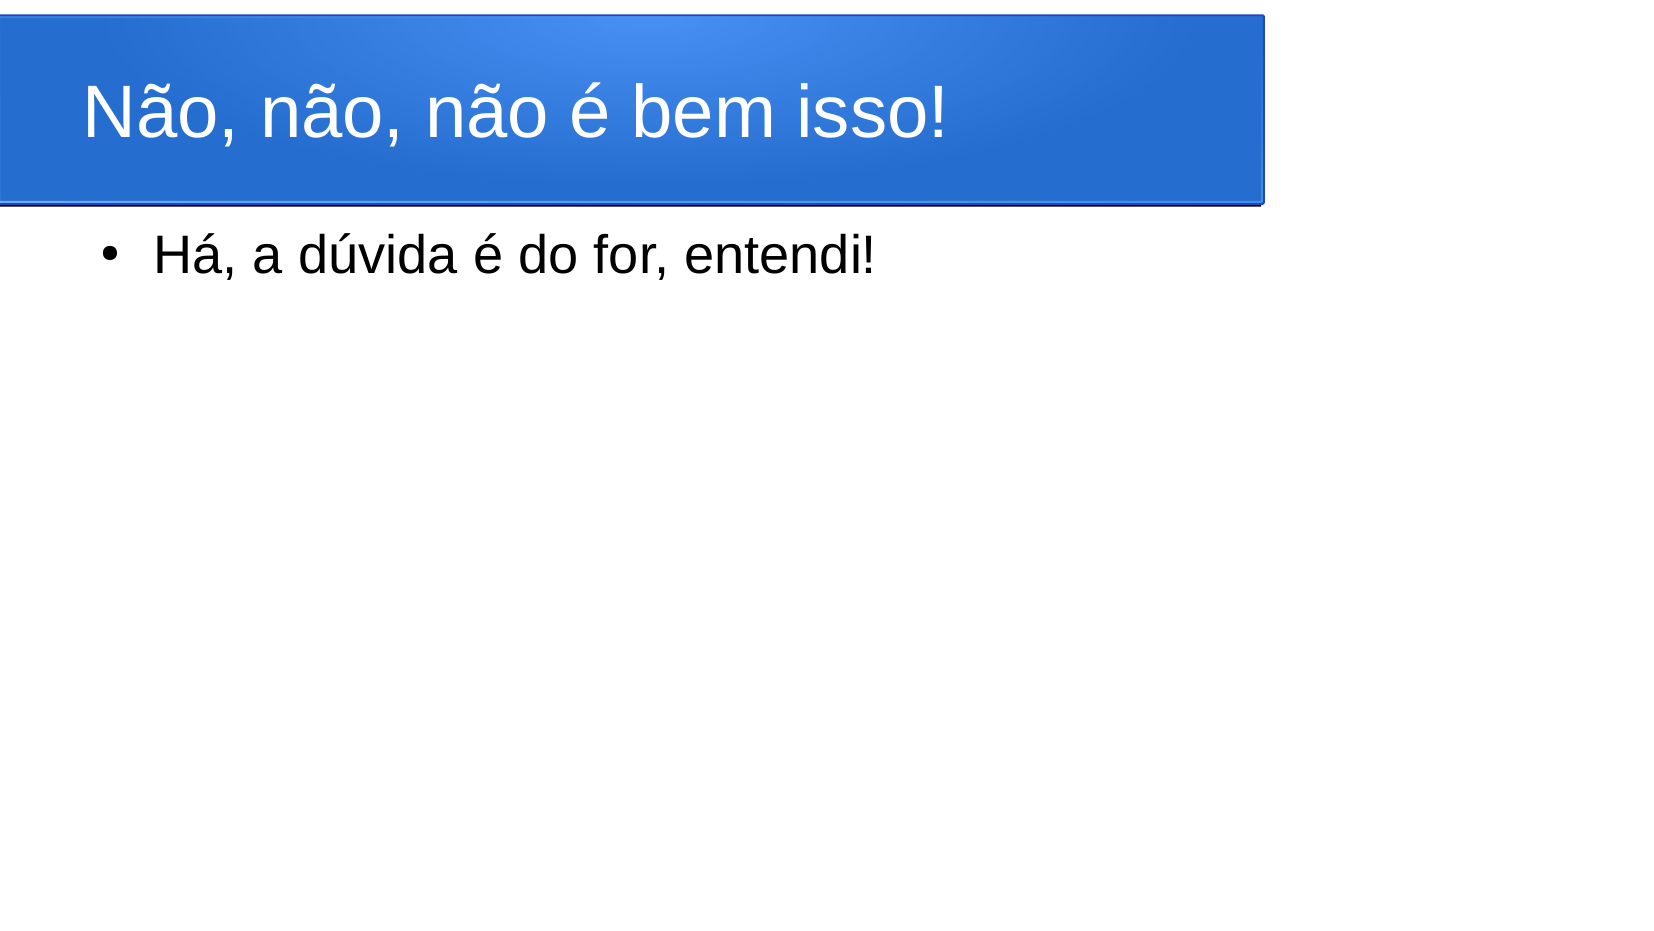

# Não, não, não é bem isso!
Há, a dúvida é do for, entendi!